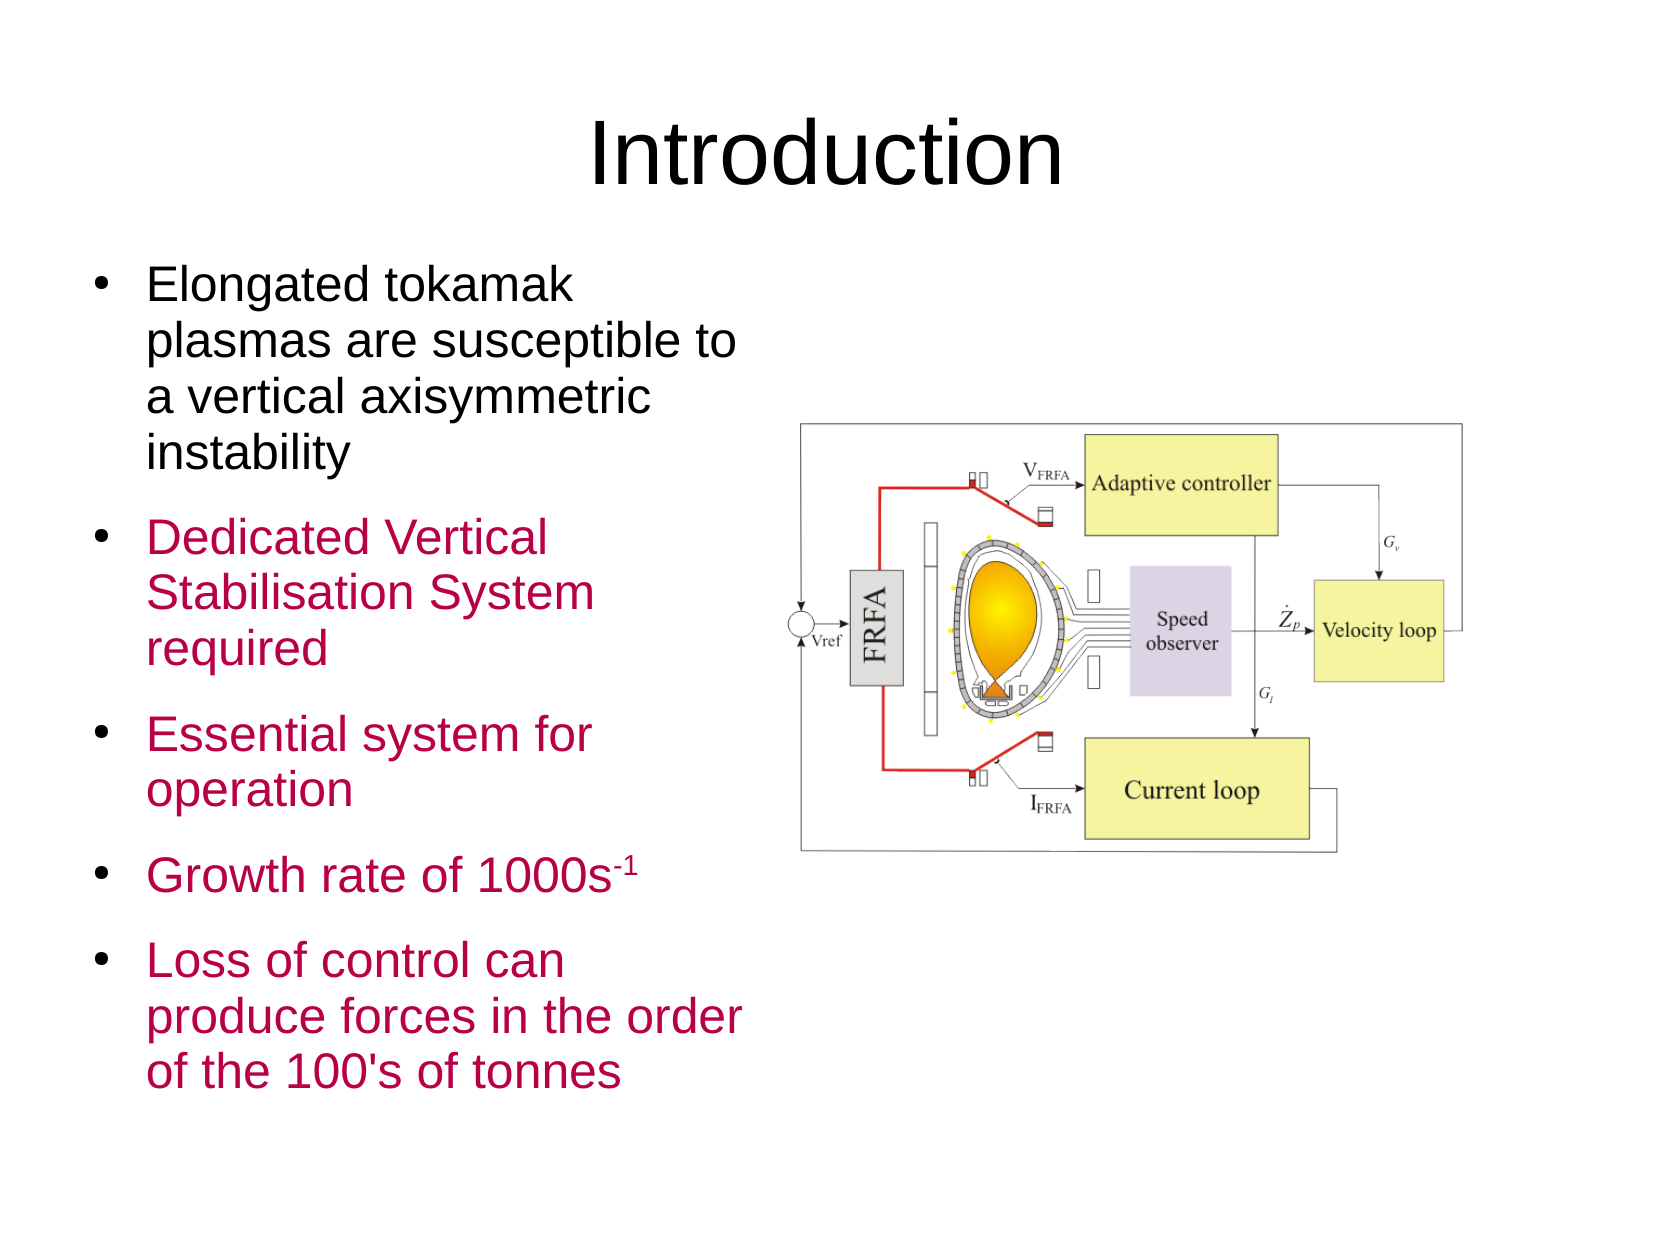

Introduction
# Elongated tokamak plasmas are susceptible to a vertical axisymmetric instability
Dedicated Vertical Stabilisation System required
Essential system for operation
Growth rate of 1000s-1
Loss of control can produce forces in the order of the 100's of tonnes